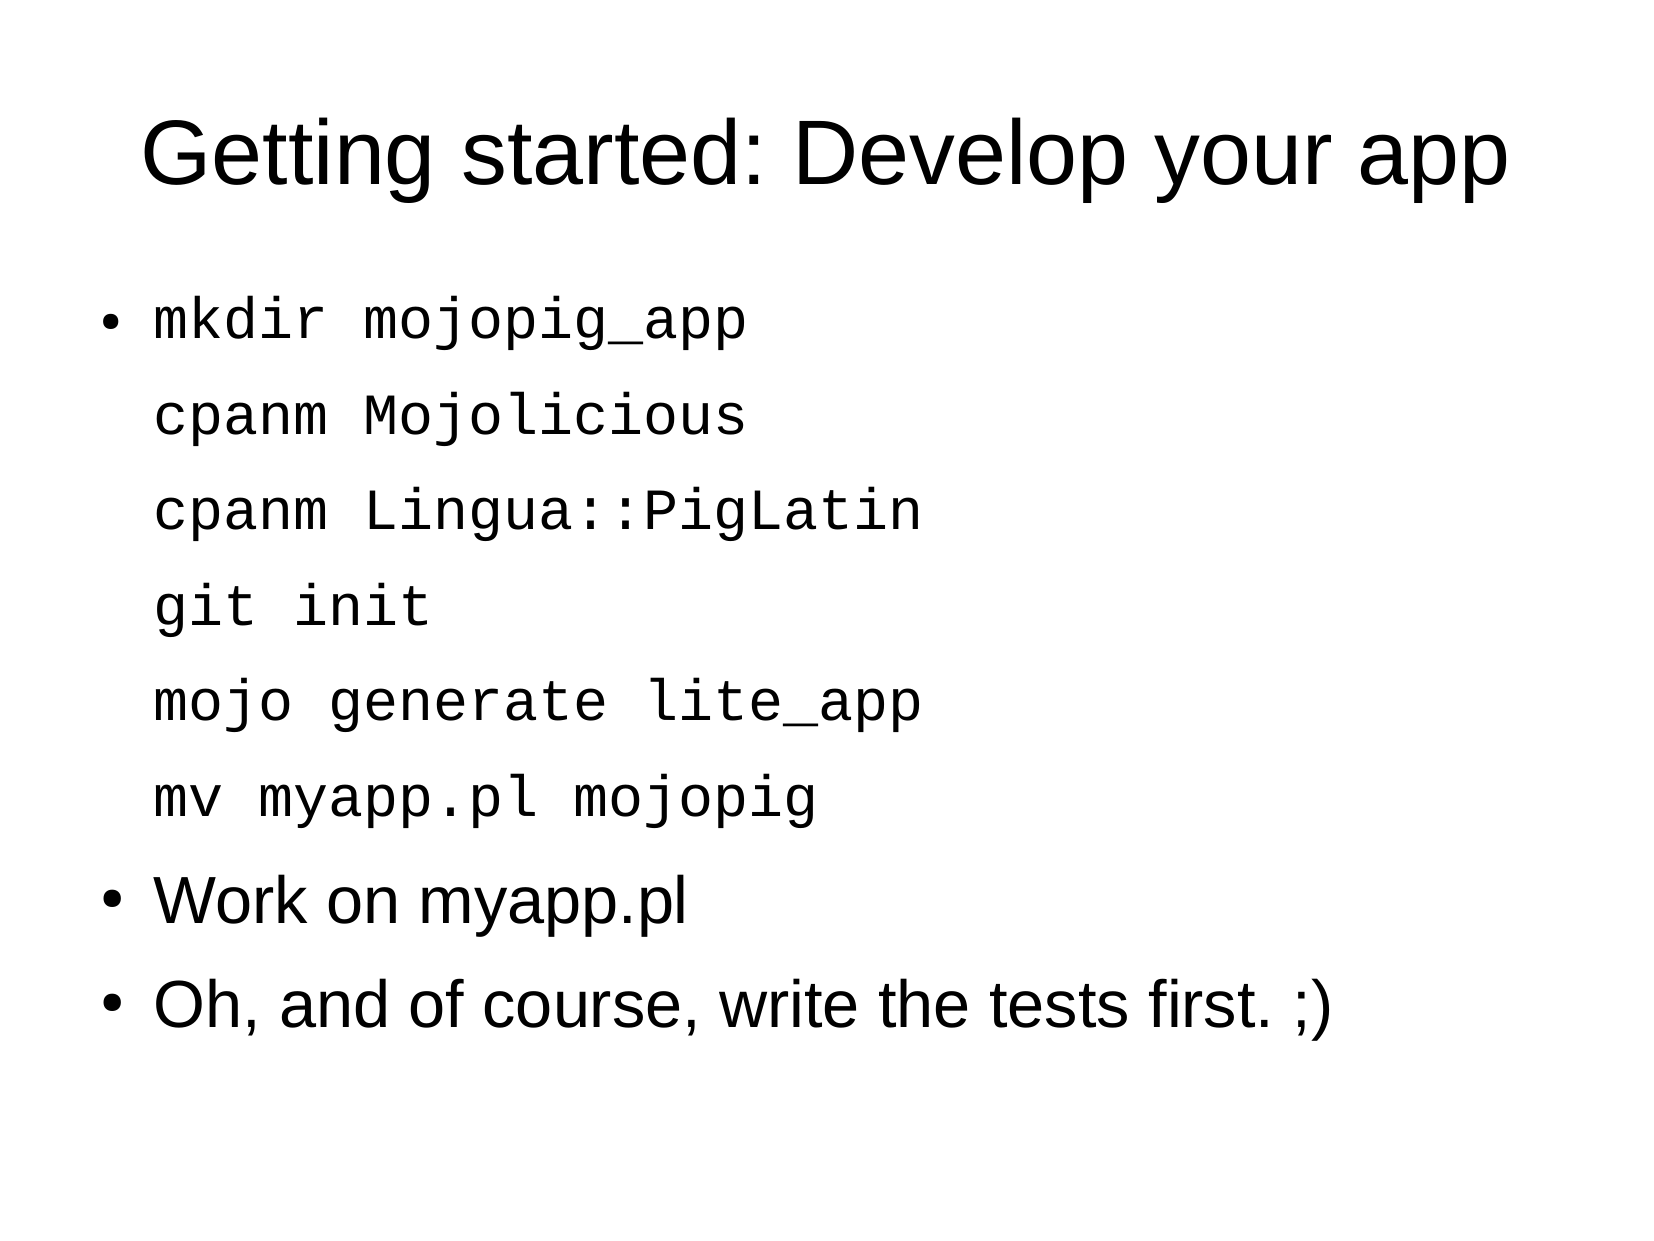

# Getting started: Develop your app
mkdir mojopig_app
cpanm Mojolicious
cpanm Lingua::PigLatin
git init
mojo generate lite_app
mv myapp.pl mojopig
Work on myapp.pl
Oh, and of course, write the tests first. ;)